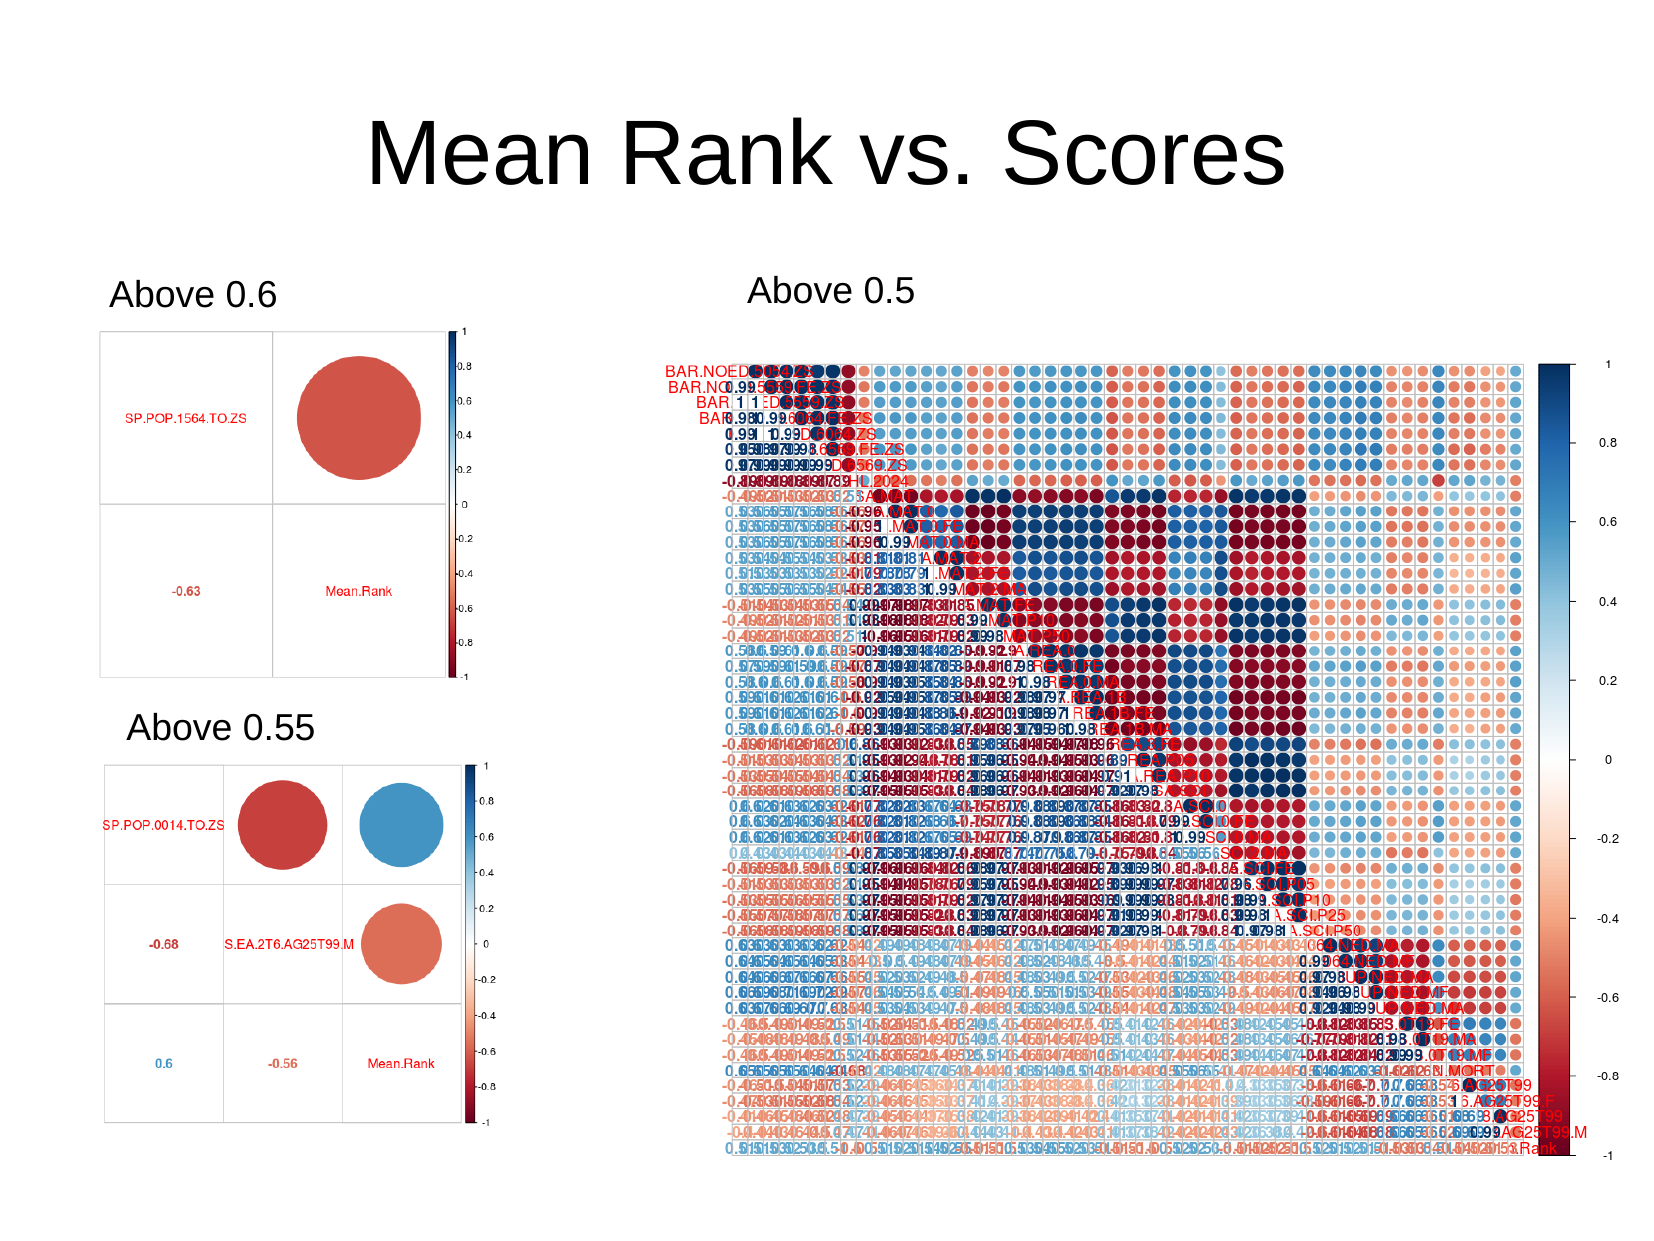

# Mean Rank vs. Scores
Above 0.5
Above 0.6
Above 0.55